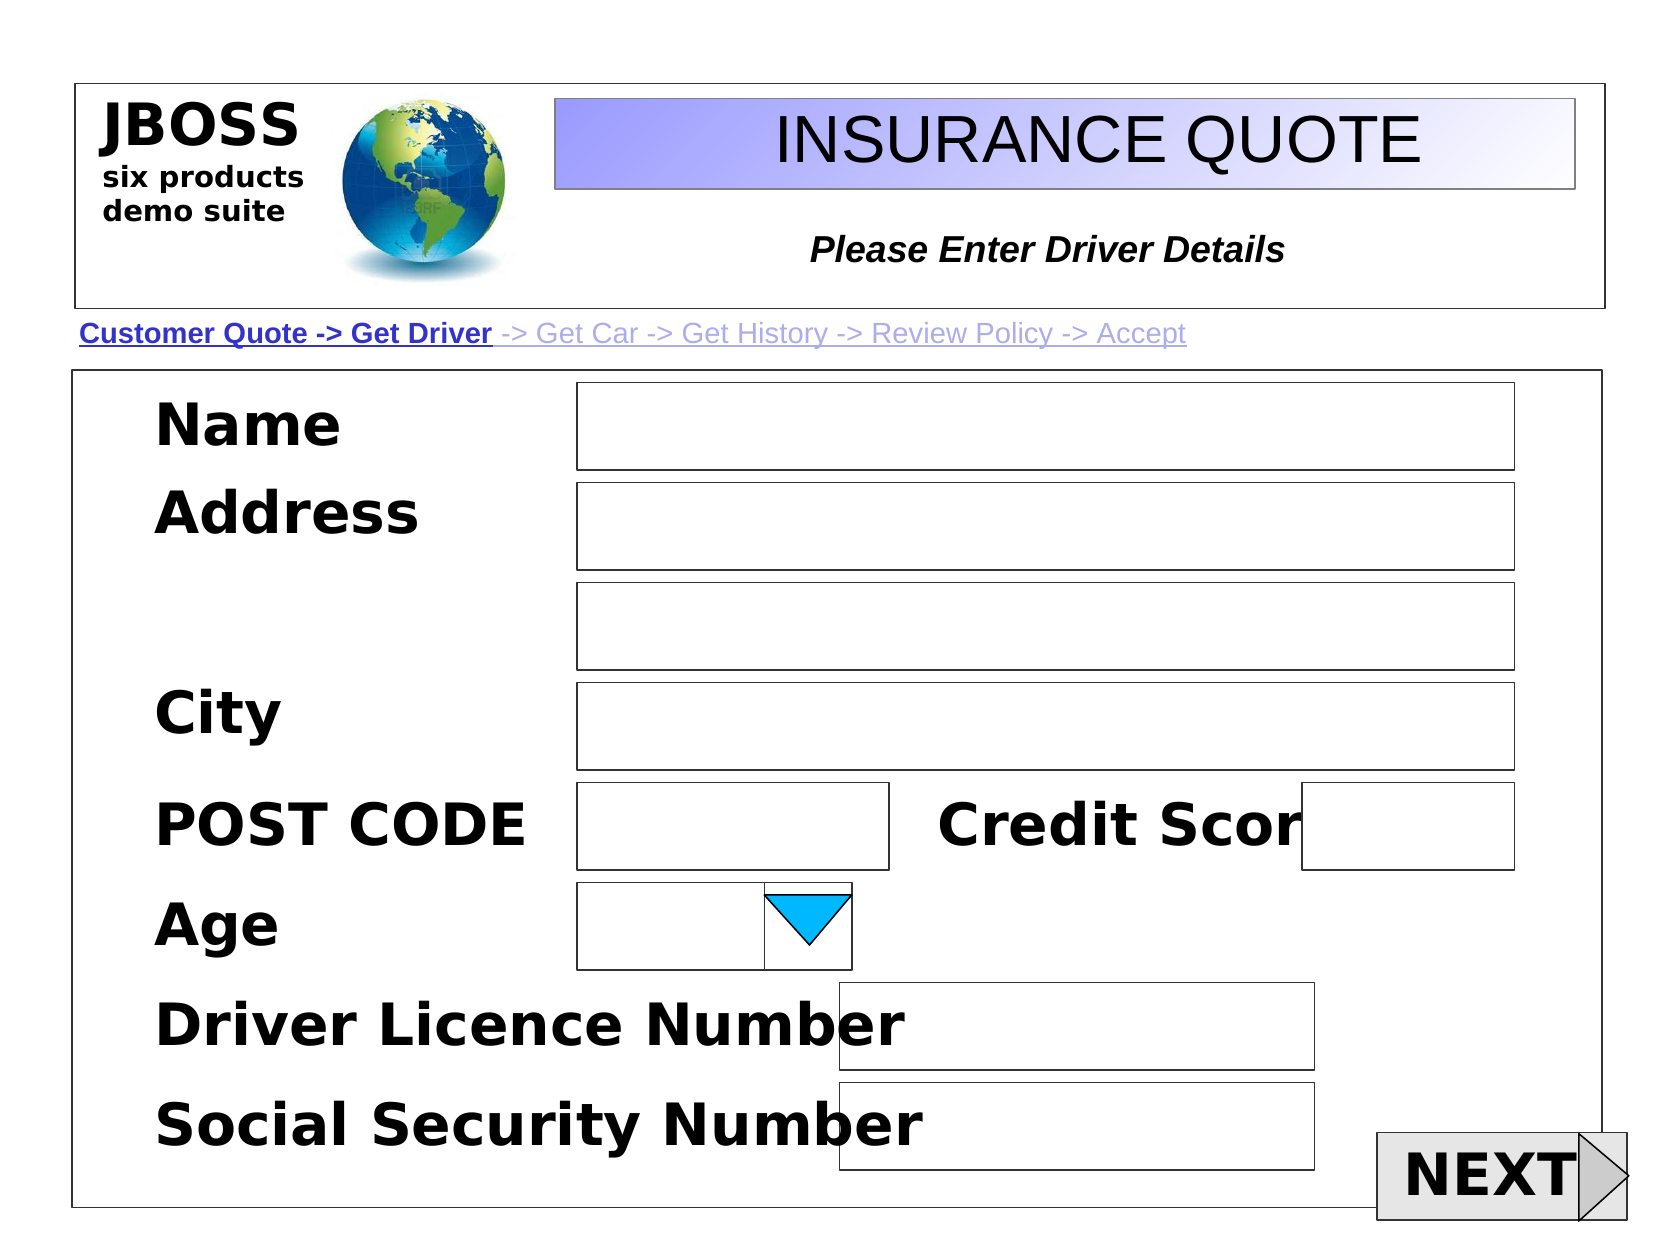

JBOSS
six products
demo suite
INSURANCE QUOTE
Please Enter Driver Details
Customer Quote -> Get Driver -> Get Car -> Get History -> Review Policy -> Accept
Name
Address
City
POST CODE
Credit Score
Age
Driver Licence Number
Social Security Number
NEXT